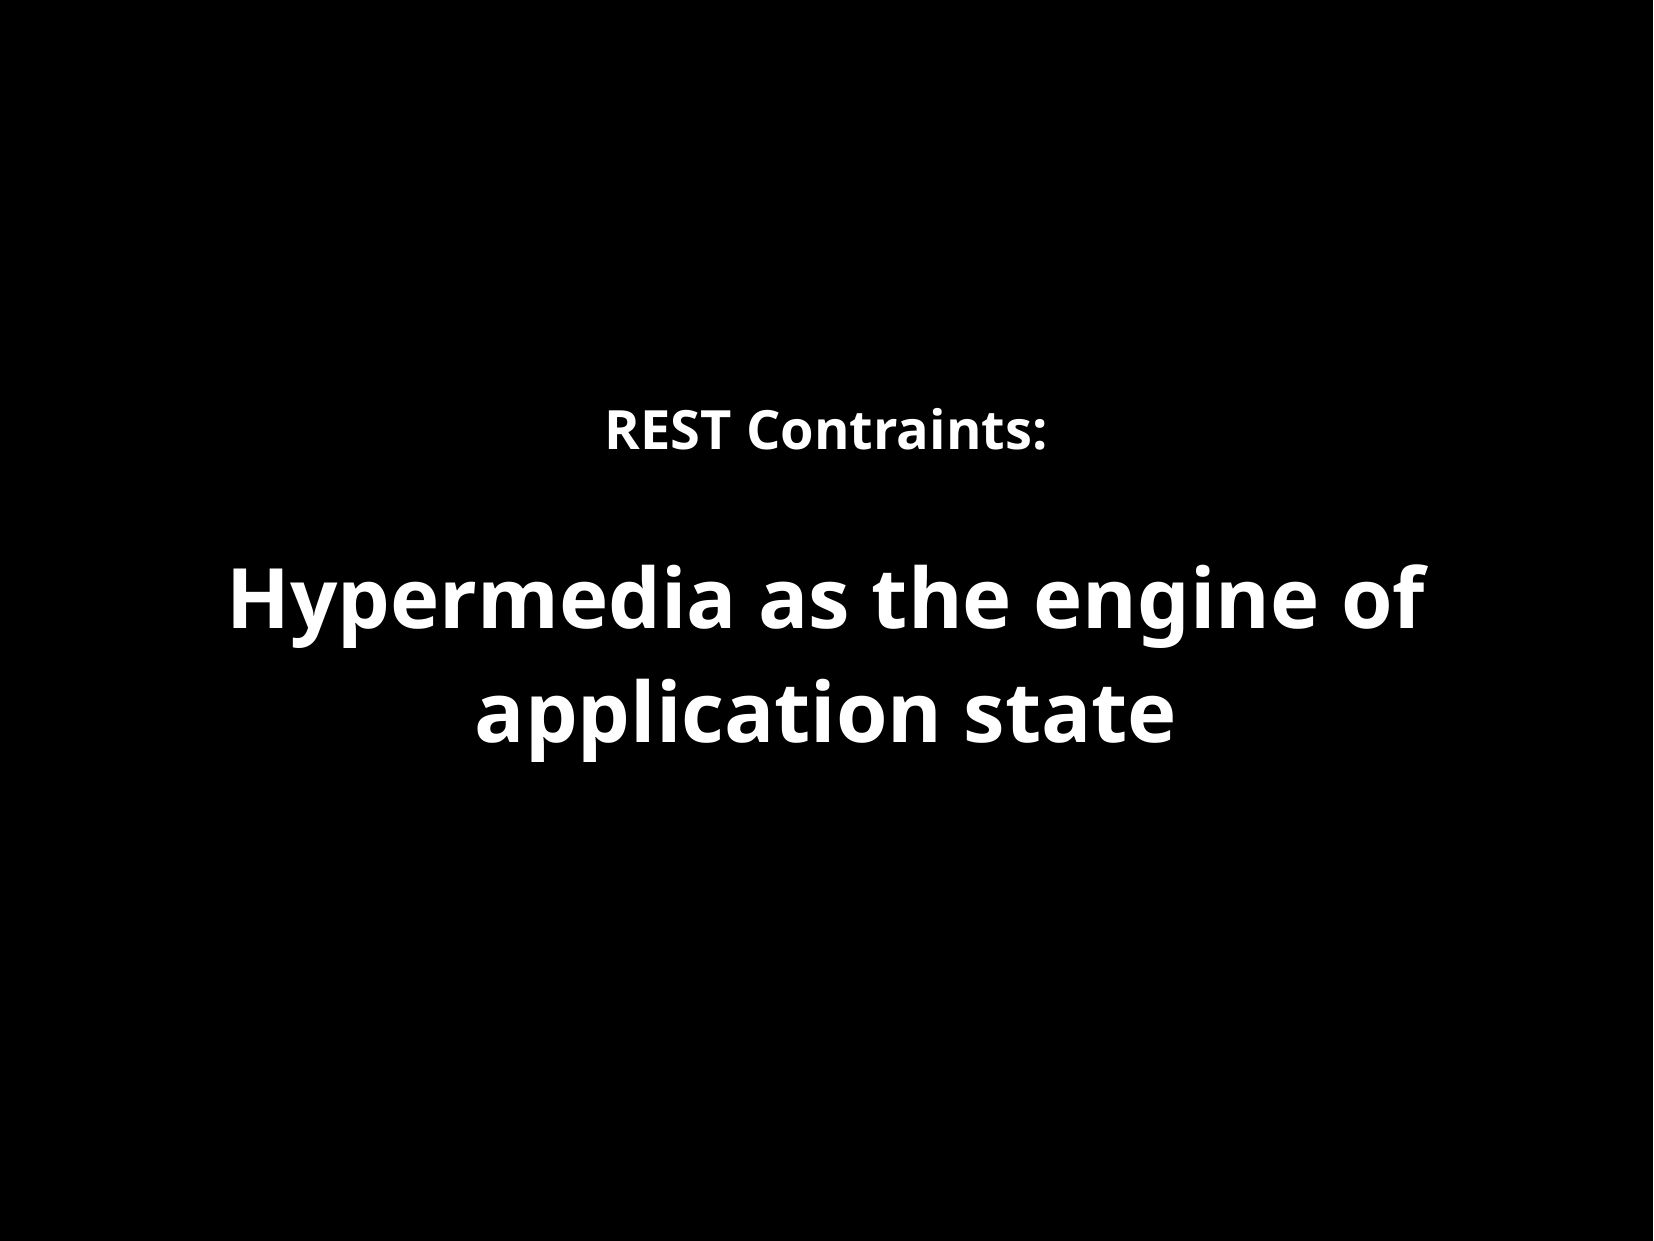

# REST Contraints:
Hypermedia as the engine of application state